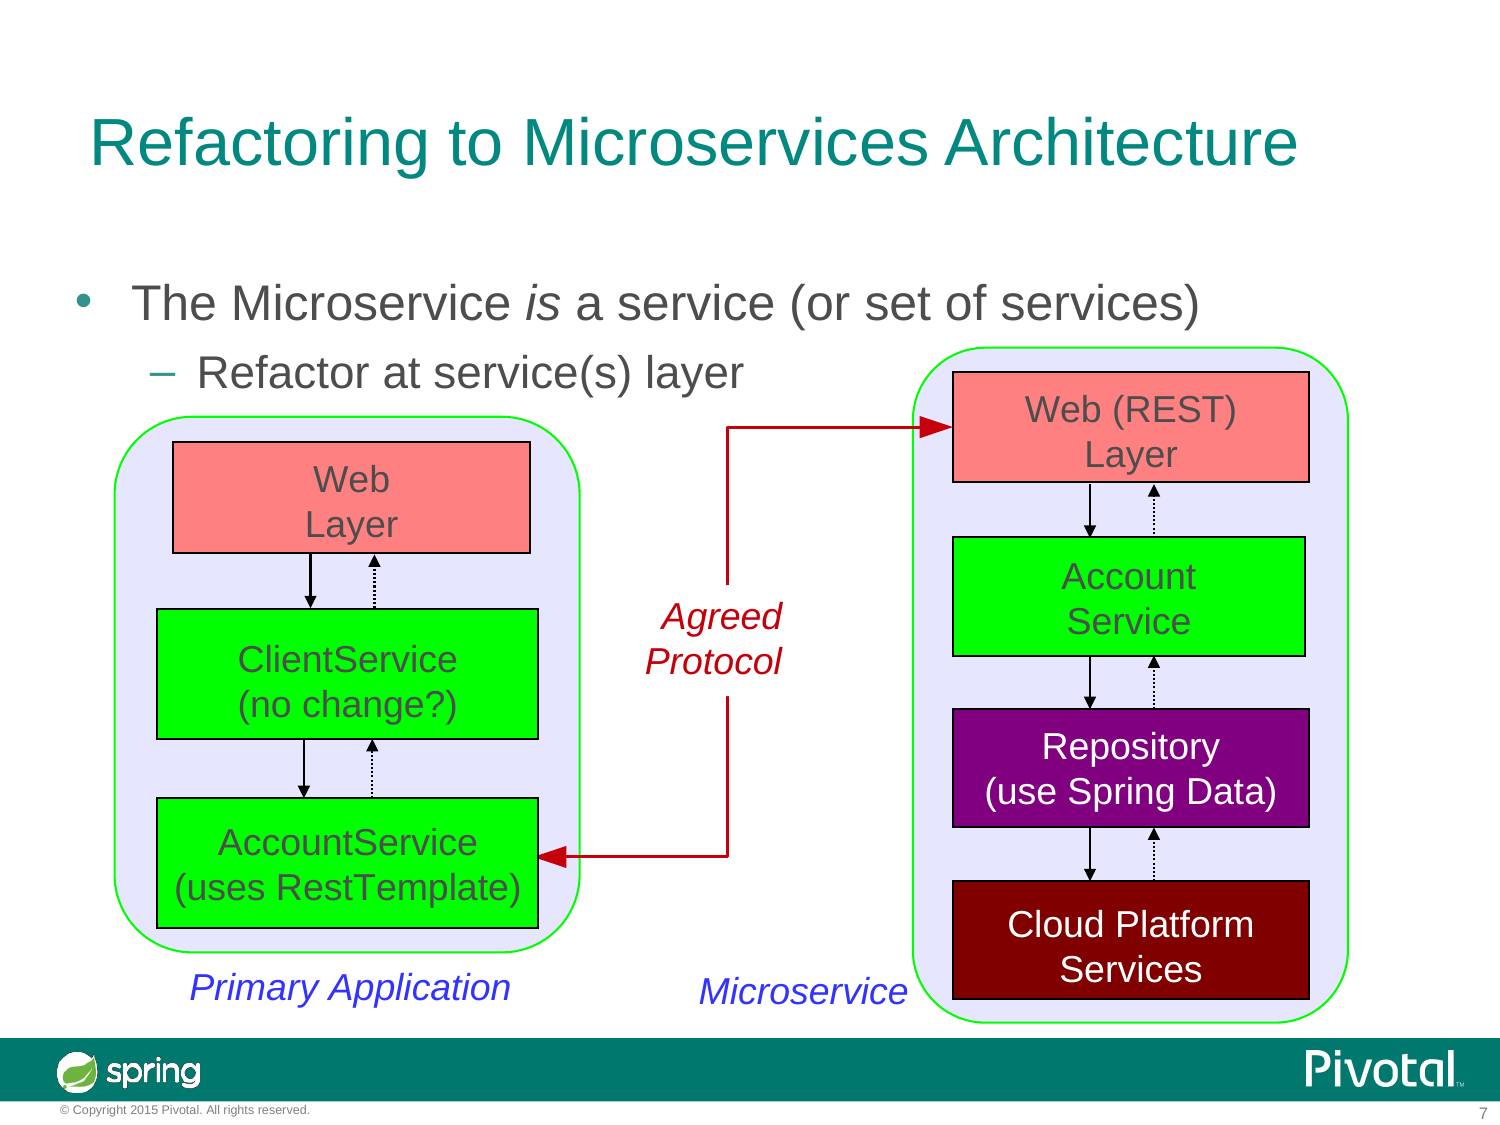

# Refactoring to Microservices Architecture
The Microservice is a service (or set of services)
Refactor at service(s) layer
Web (REST)
Layer
Web
Layer
Account
Service
 Agreed
Protocol
ClientService
(no change?)
Repository
(use Spring Data)
AccountService
(uses RestTemplate)
Cloud Platform
Services
Primary Application
Microservice